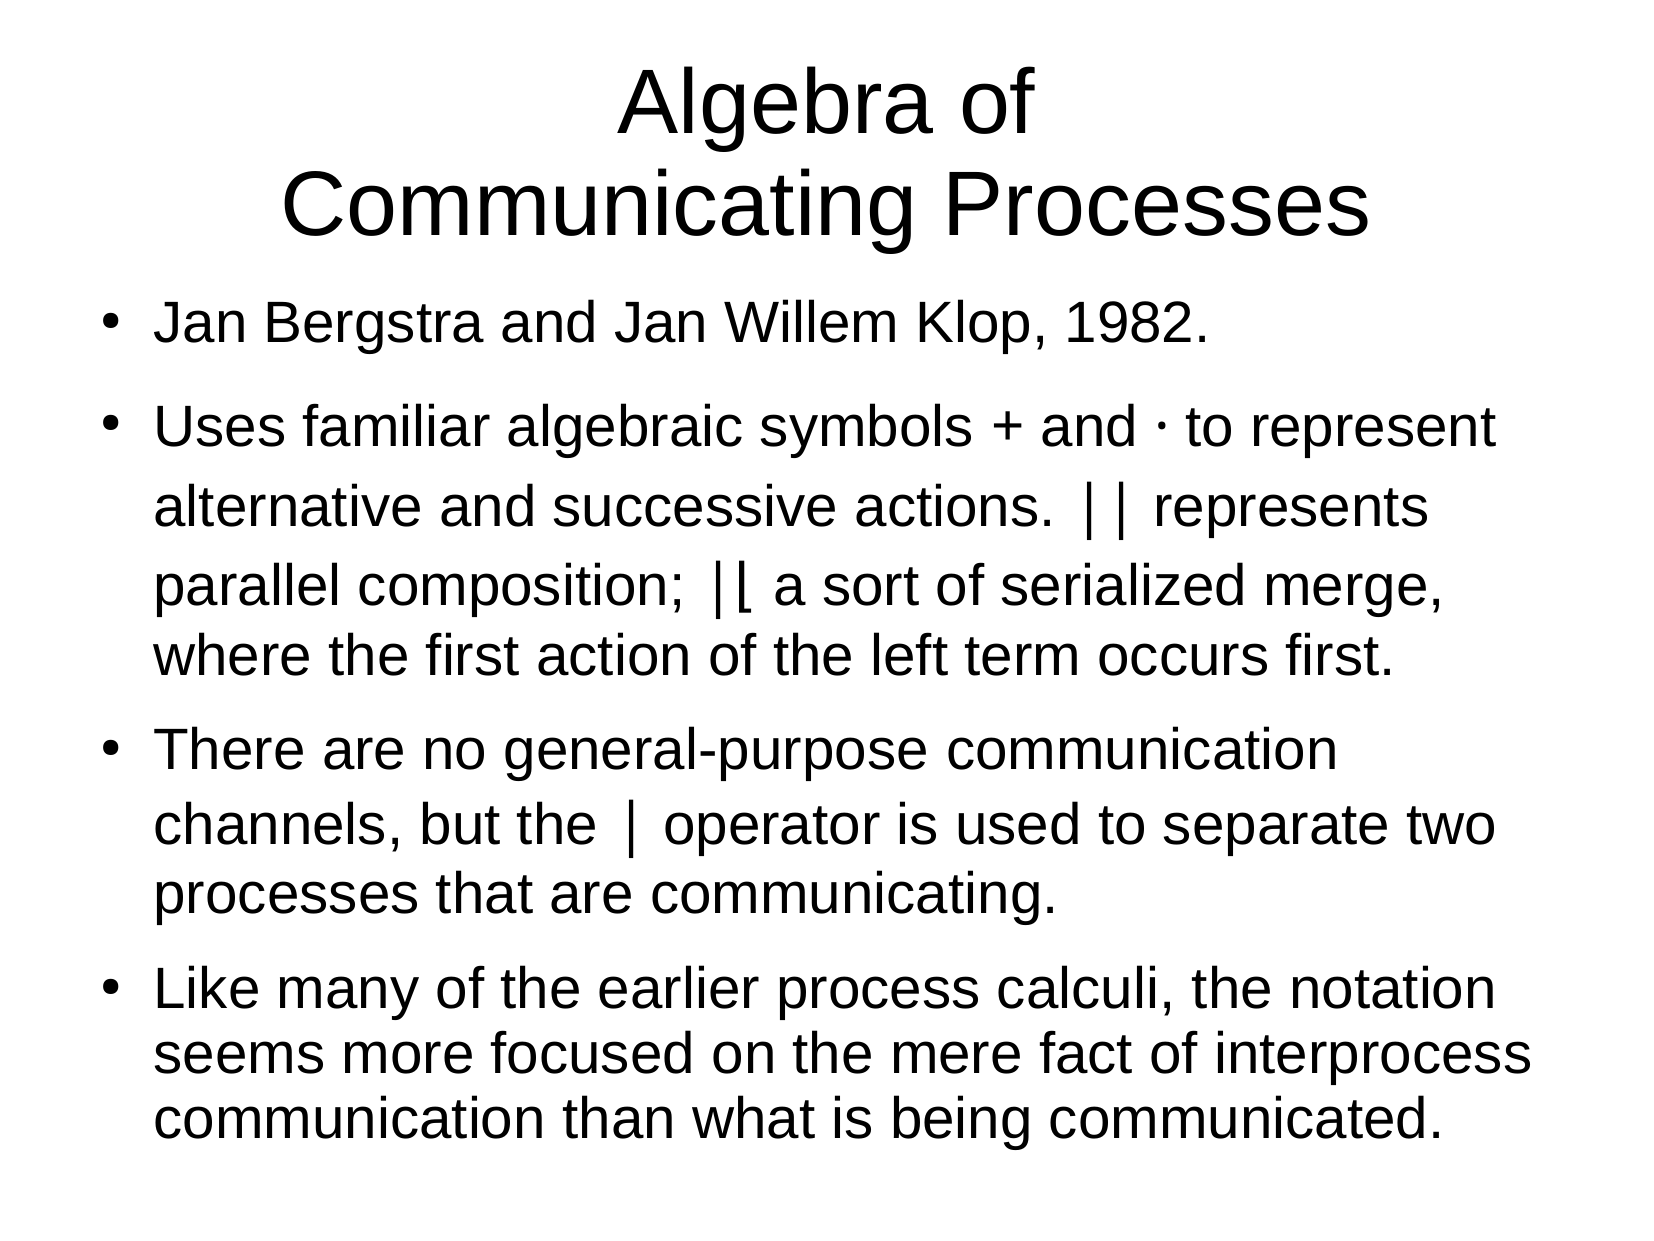

# Algebra of Communicating Processes
Jan Bergstra and Jan Willem Klop, 1982.
Uses familiar algebraic symbols + and · to represent alternative and successive actions. || represents parallel composition; |⌊ a sort of serialized merge, where the first action of the left term occurs first.
There are no general-purpose communication channels, but the | operator is used to separate two processes that are communicating.
Like many of the earlier process calculi, the notation seems more focused on the mere fact of interprocess communication than what is being communicated.